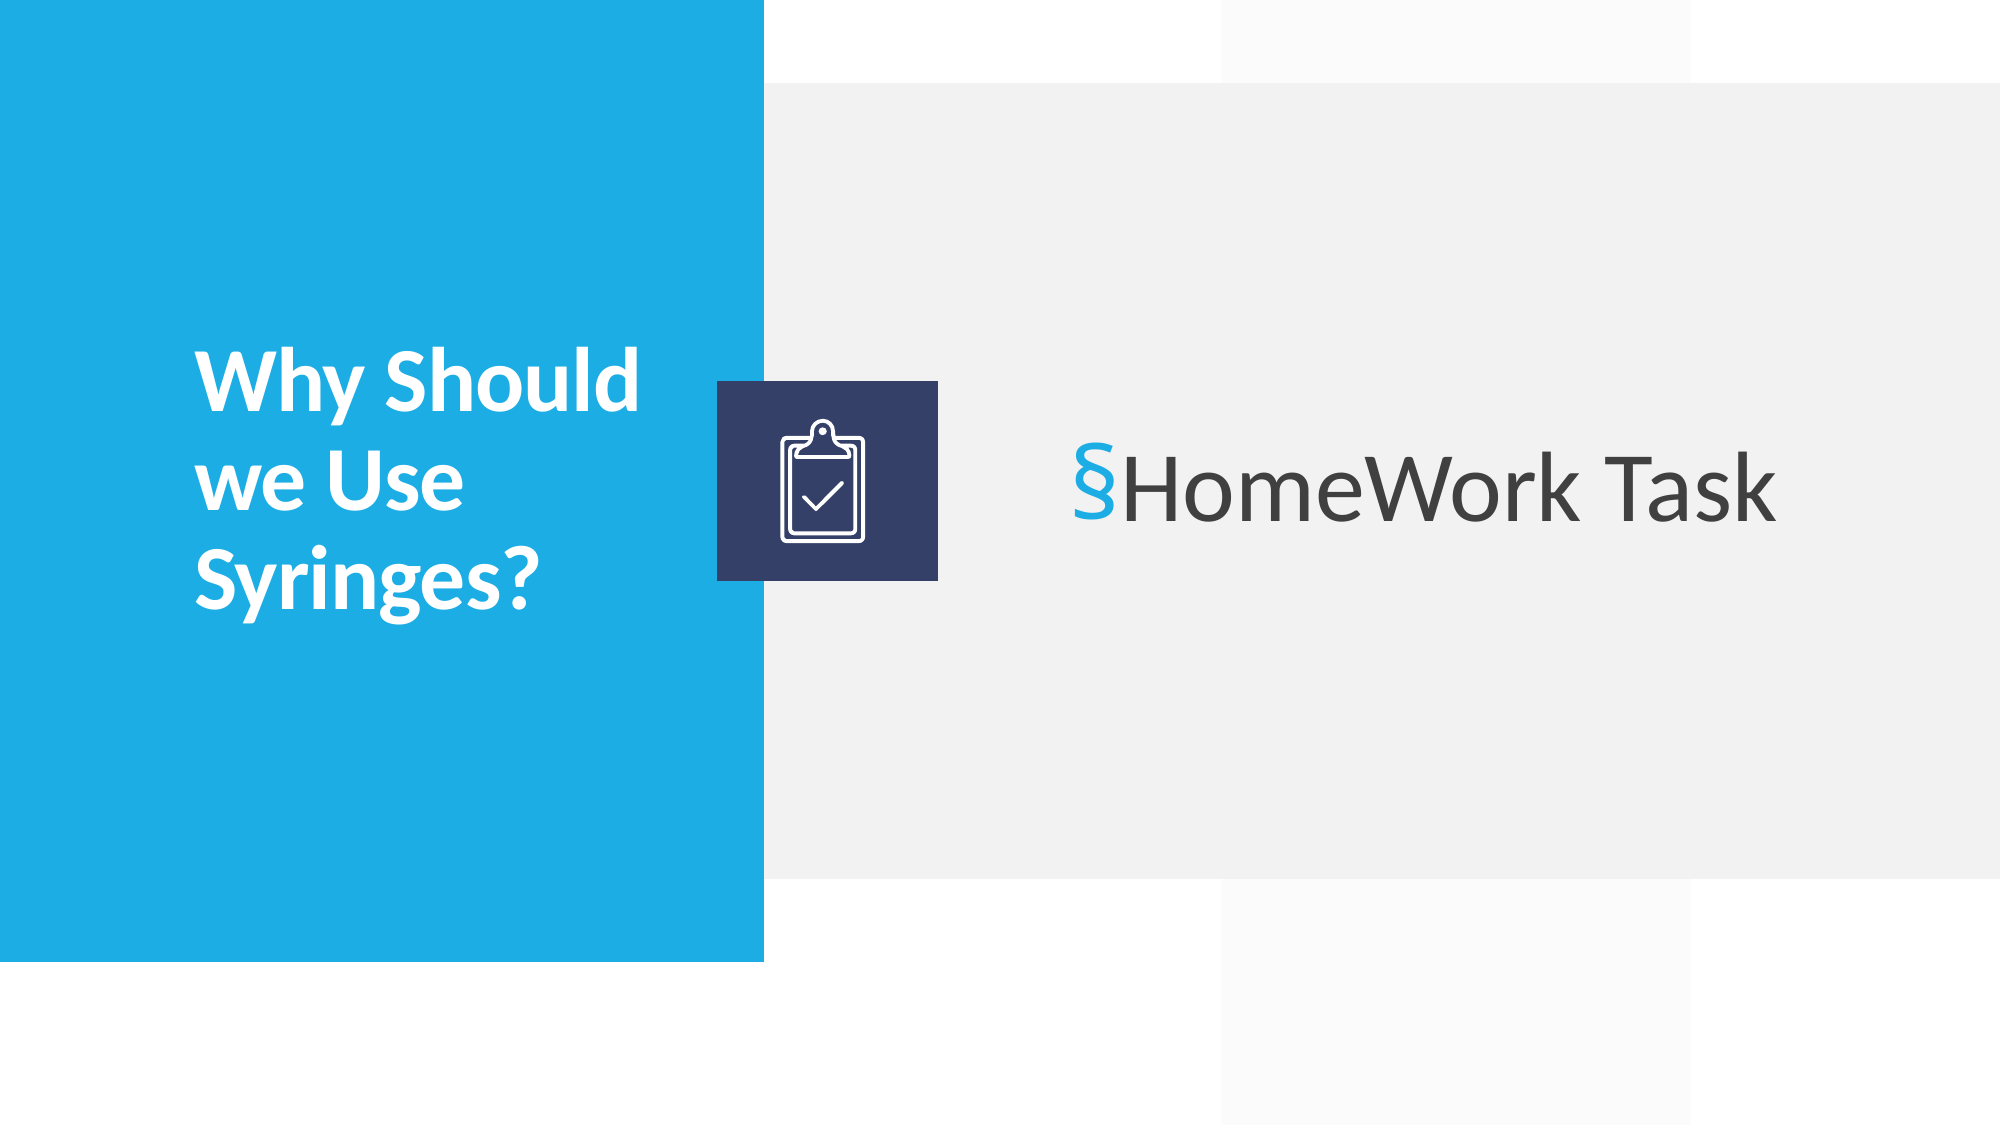

HomeWork Task
# Why Should we Use Syringes?